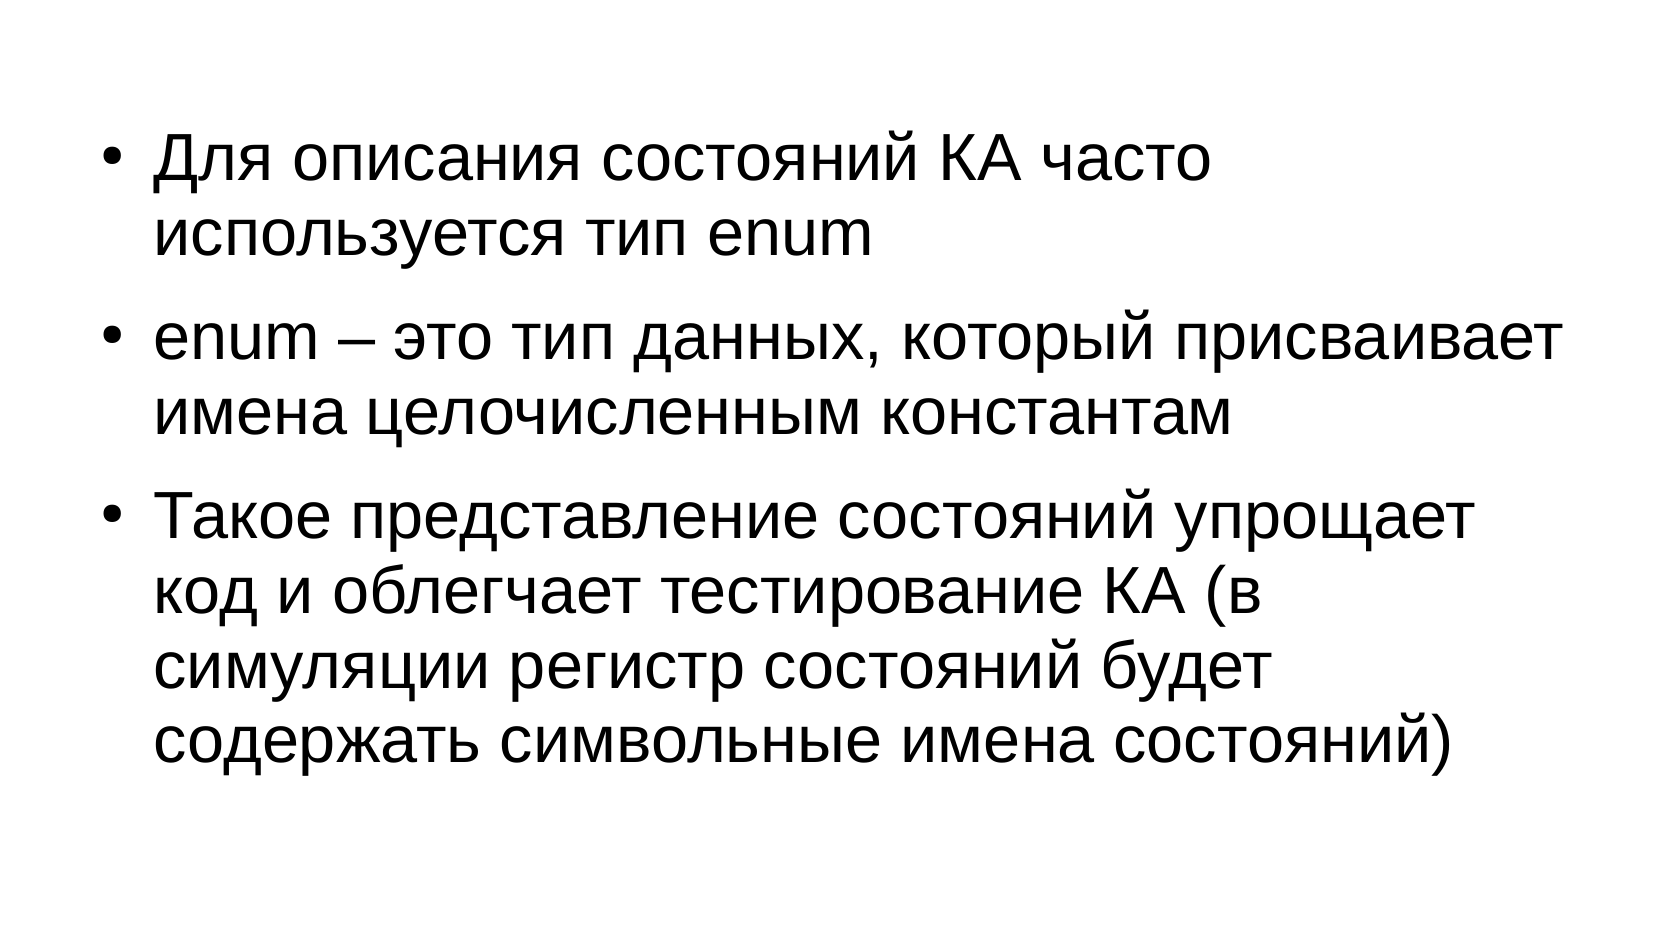

# Для описания состояний КА часто используется тип enum
enum – это тип данных, который присваивает имена целочисленным константам
Такое представление состояний упрощает код и облегчает тестирование КА (в симуляции регистр состояний будет содержать символьные имена состояний)